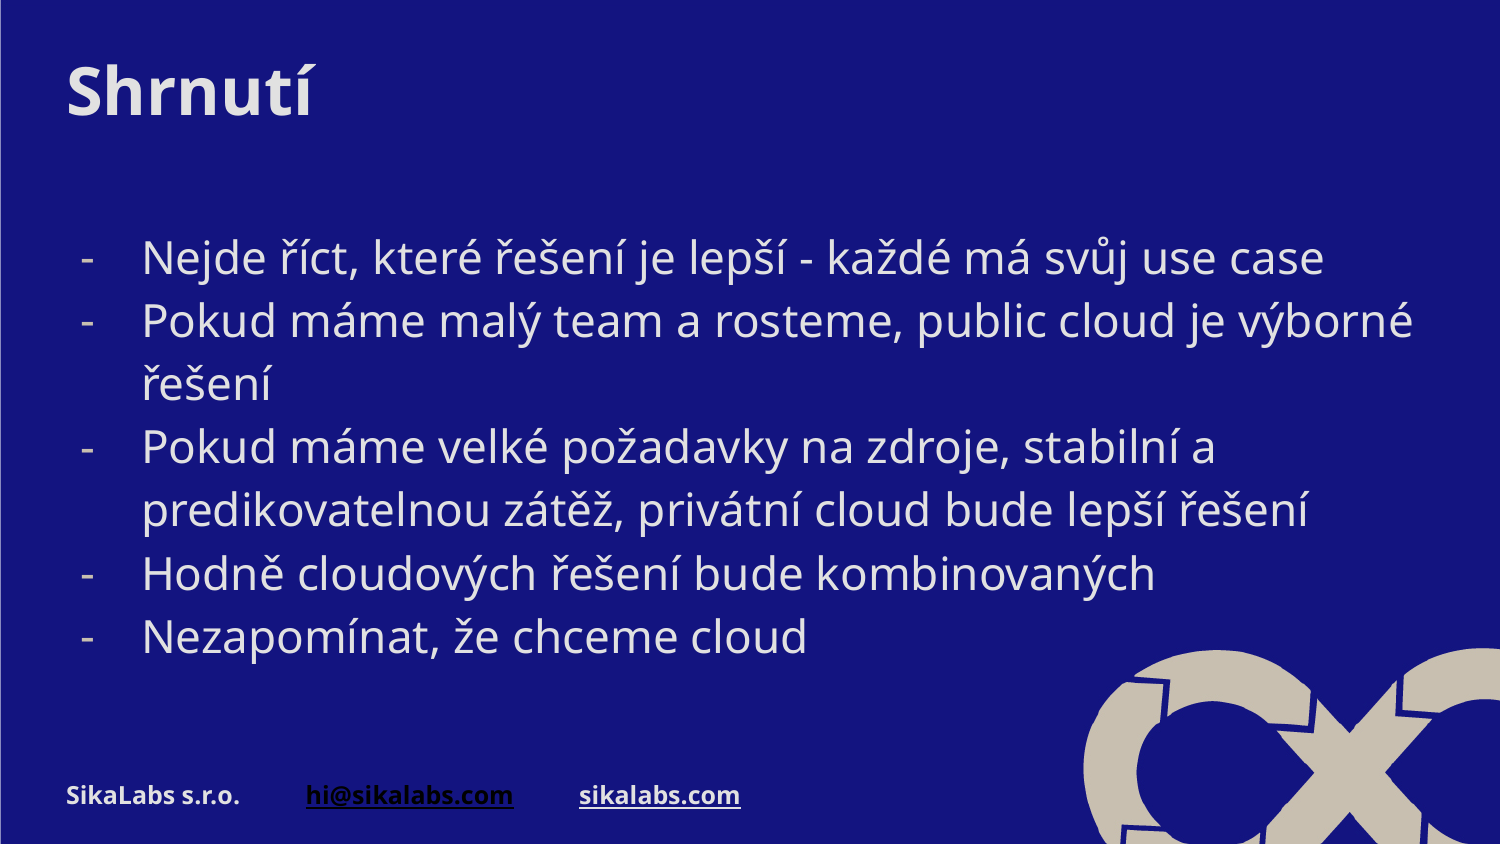

# Shrnutí
Nejde říct, které řešení je lepší - každé má svůj use case
Pokud máme malý team a rosteme, public cloud je výborné řešení
Pokud máme velké požadavky na zdroje, stabilní a predikovatelnou zátěž, privátní cloud bude lepší řešení
Hodně cloudových řešení bude kombinovaných
Nezapomínat, že chceme cloud